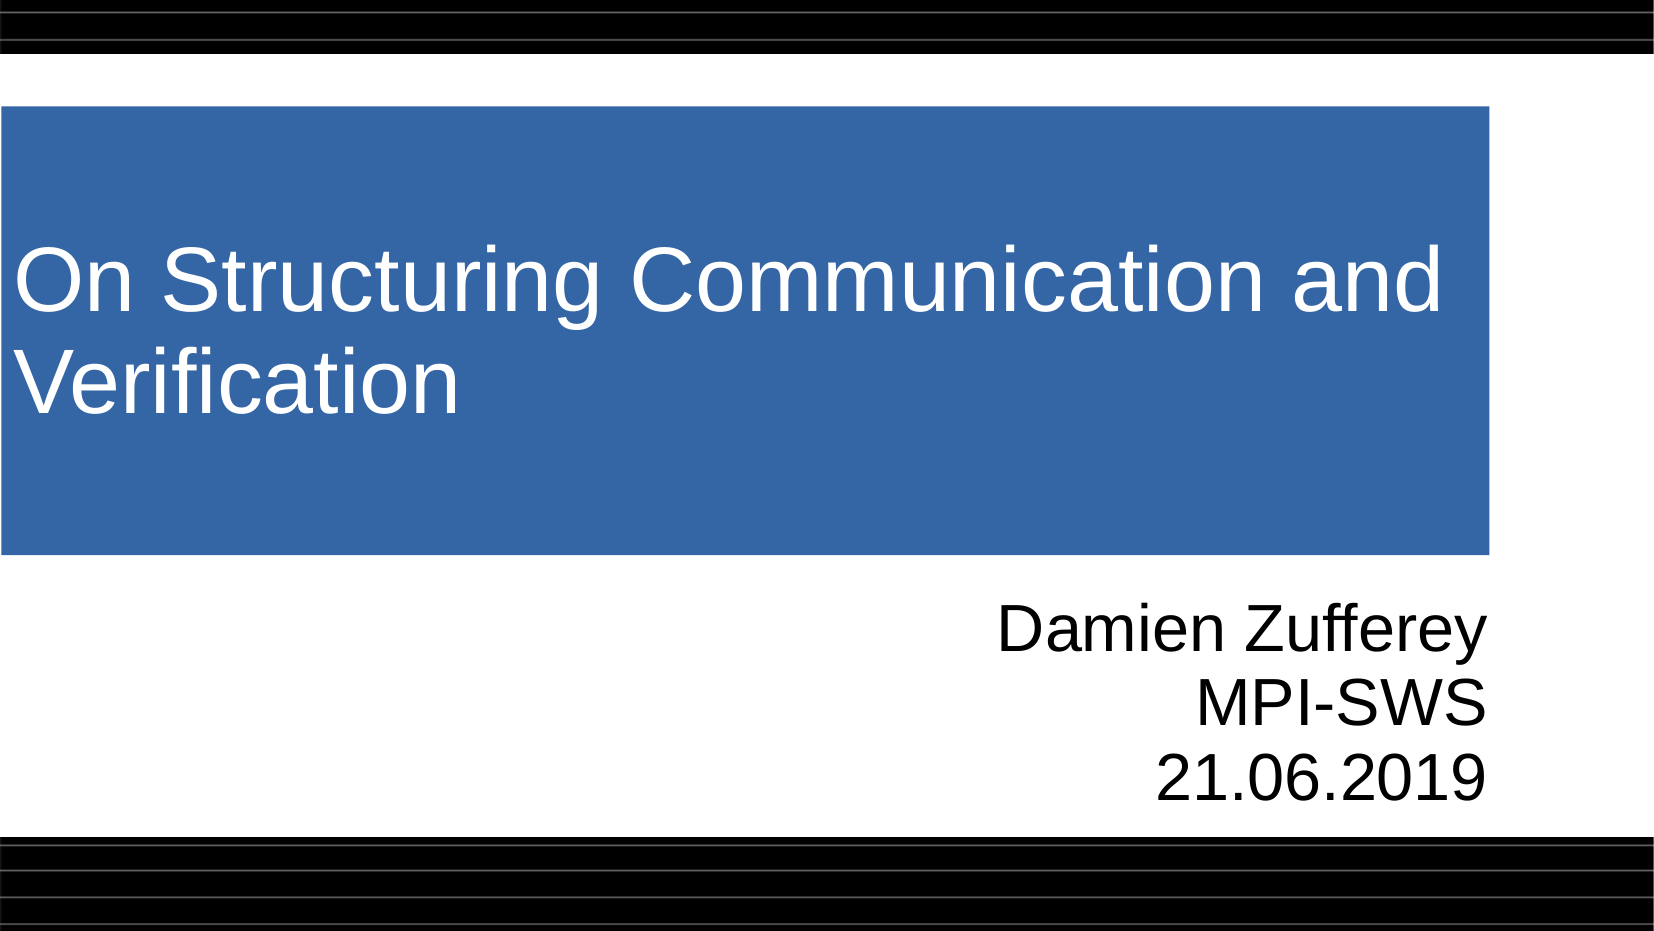

# On Structuring Communication and Verification
Damien Zufferey
MPI-SWS
21.06.2019